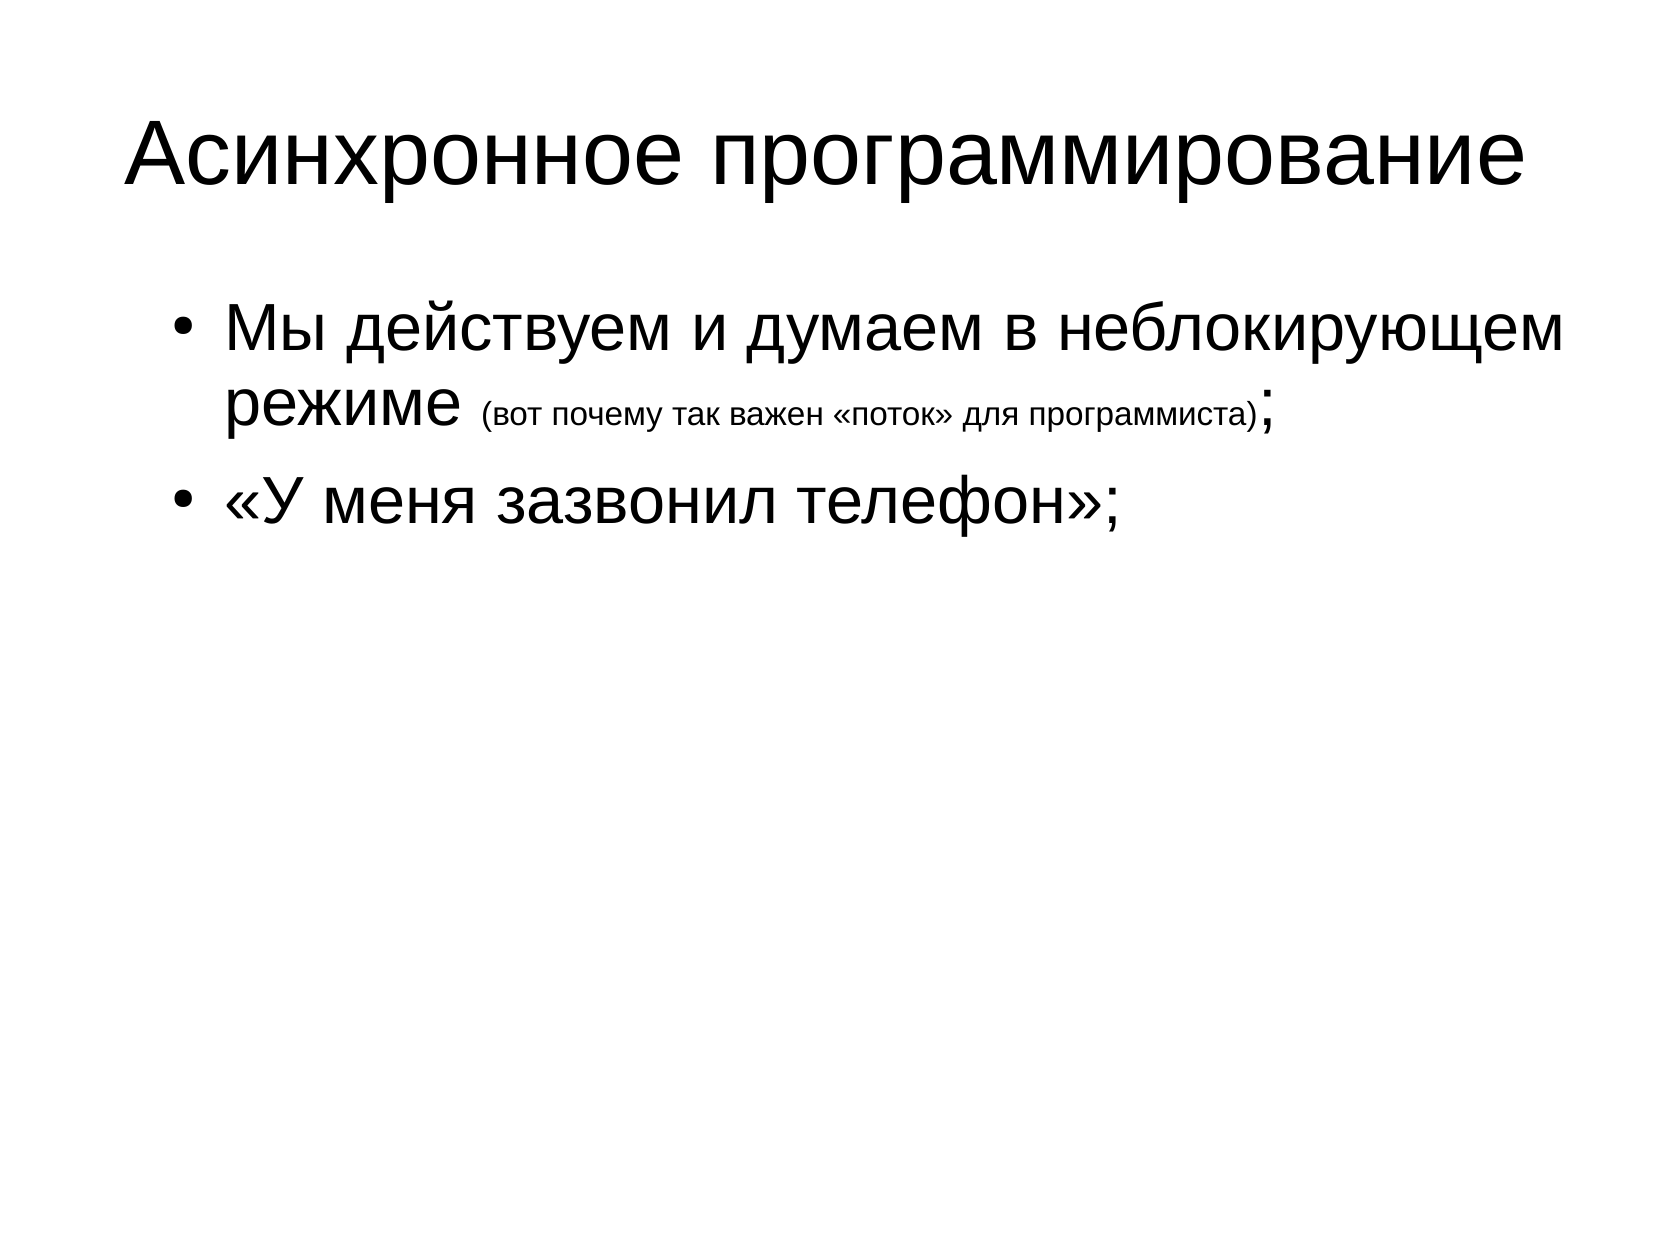

# Асинхронное программирование
Мы действуем и думаем в неблокирующем режиме (вот почему так важен «поток» для программиста);
«У меня зазвонил телефон»;